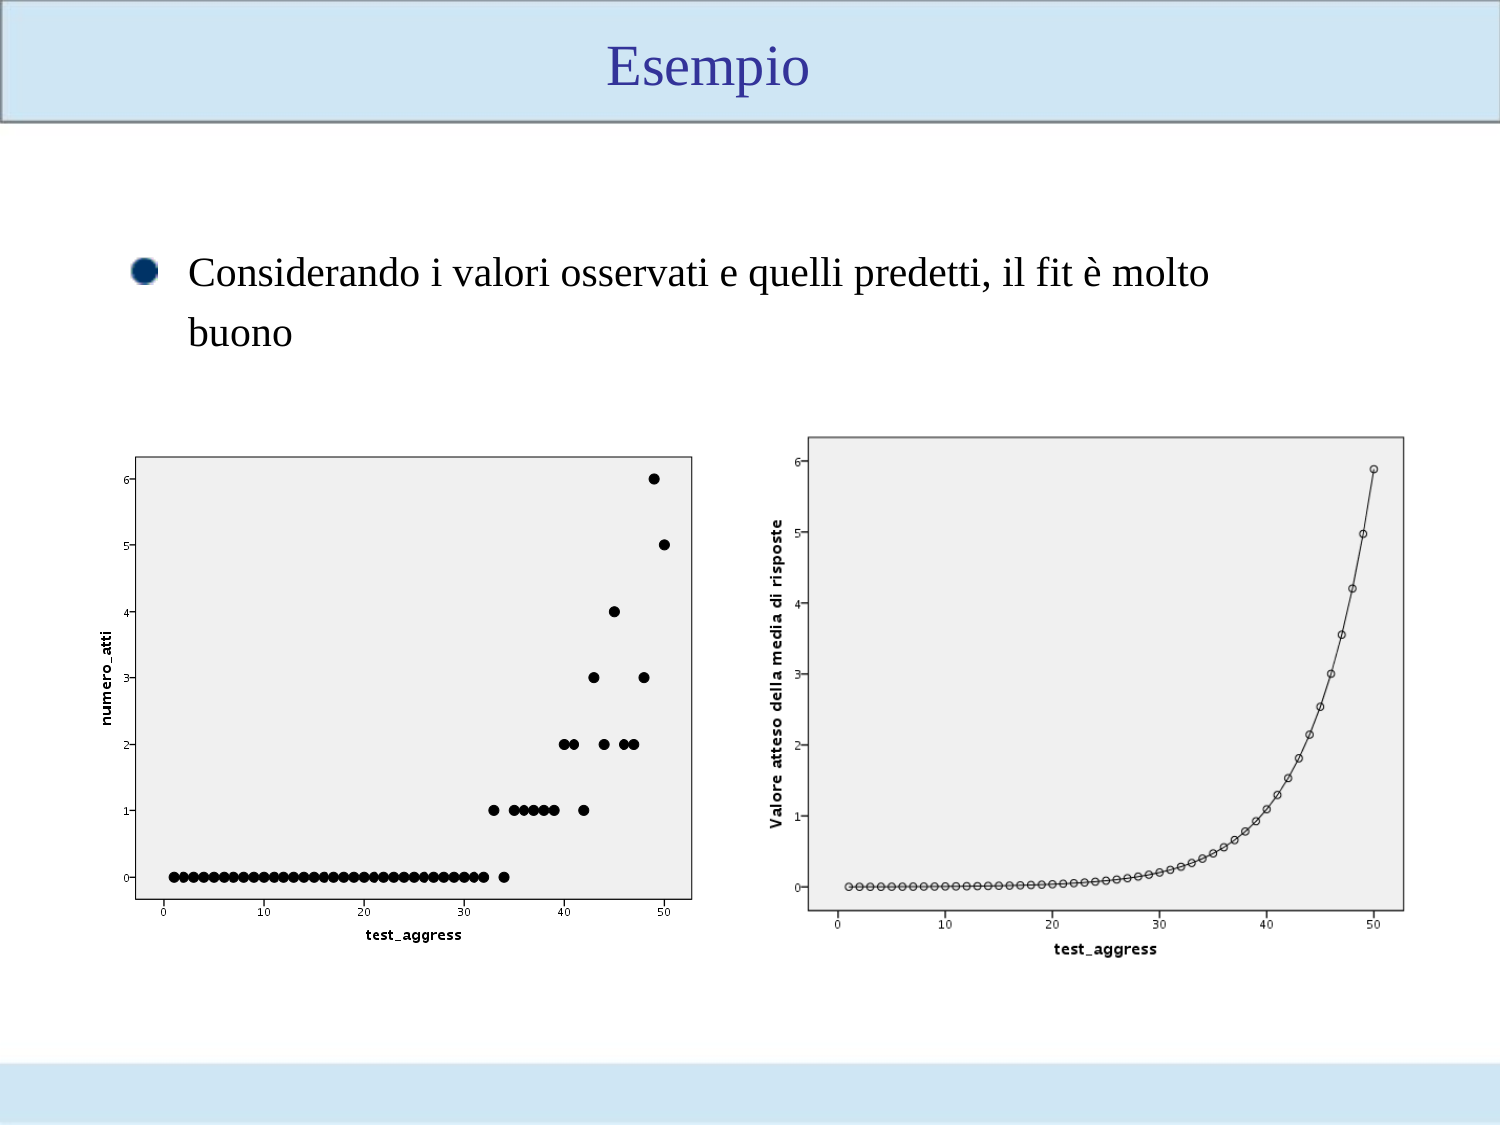

# Esempio
Considerando i valori osservati e quelli predetti, il fit è molto buono